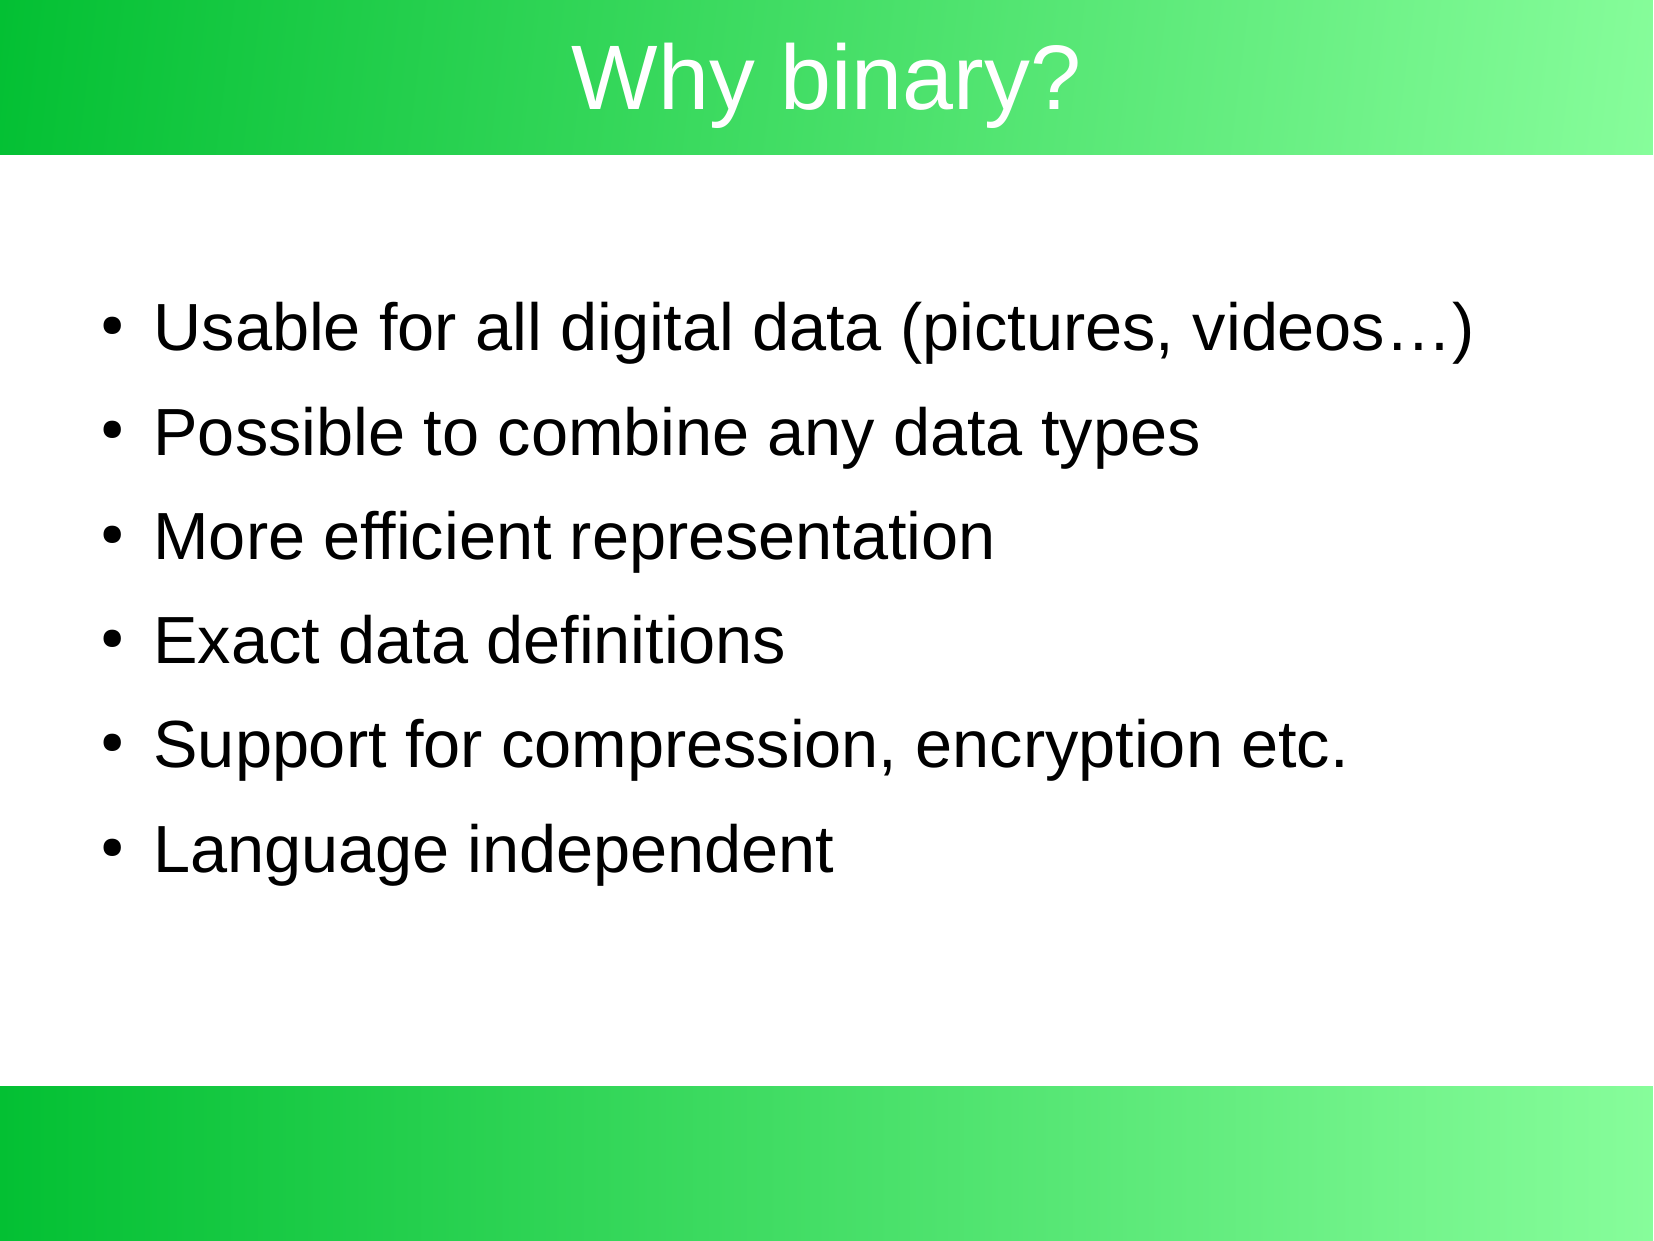

# Why binary?
Usable for all digital data (pictures, videos…)
Possible to combine any data types
More efficient representation
Exact data definitions
Support for compression, encryption etc.
Language independent